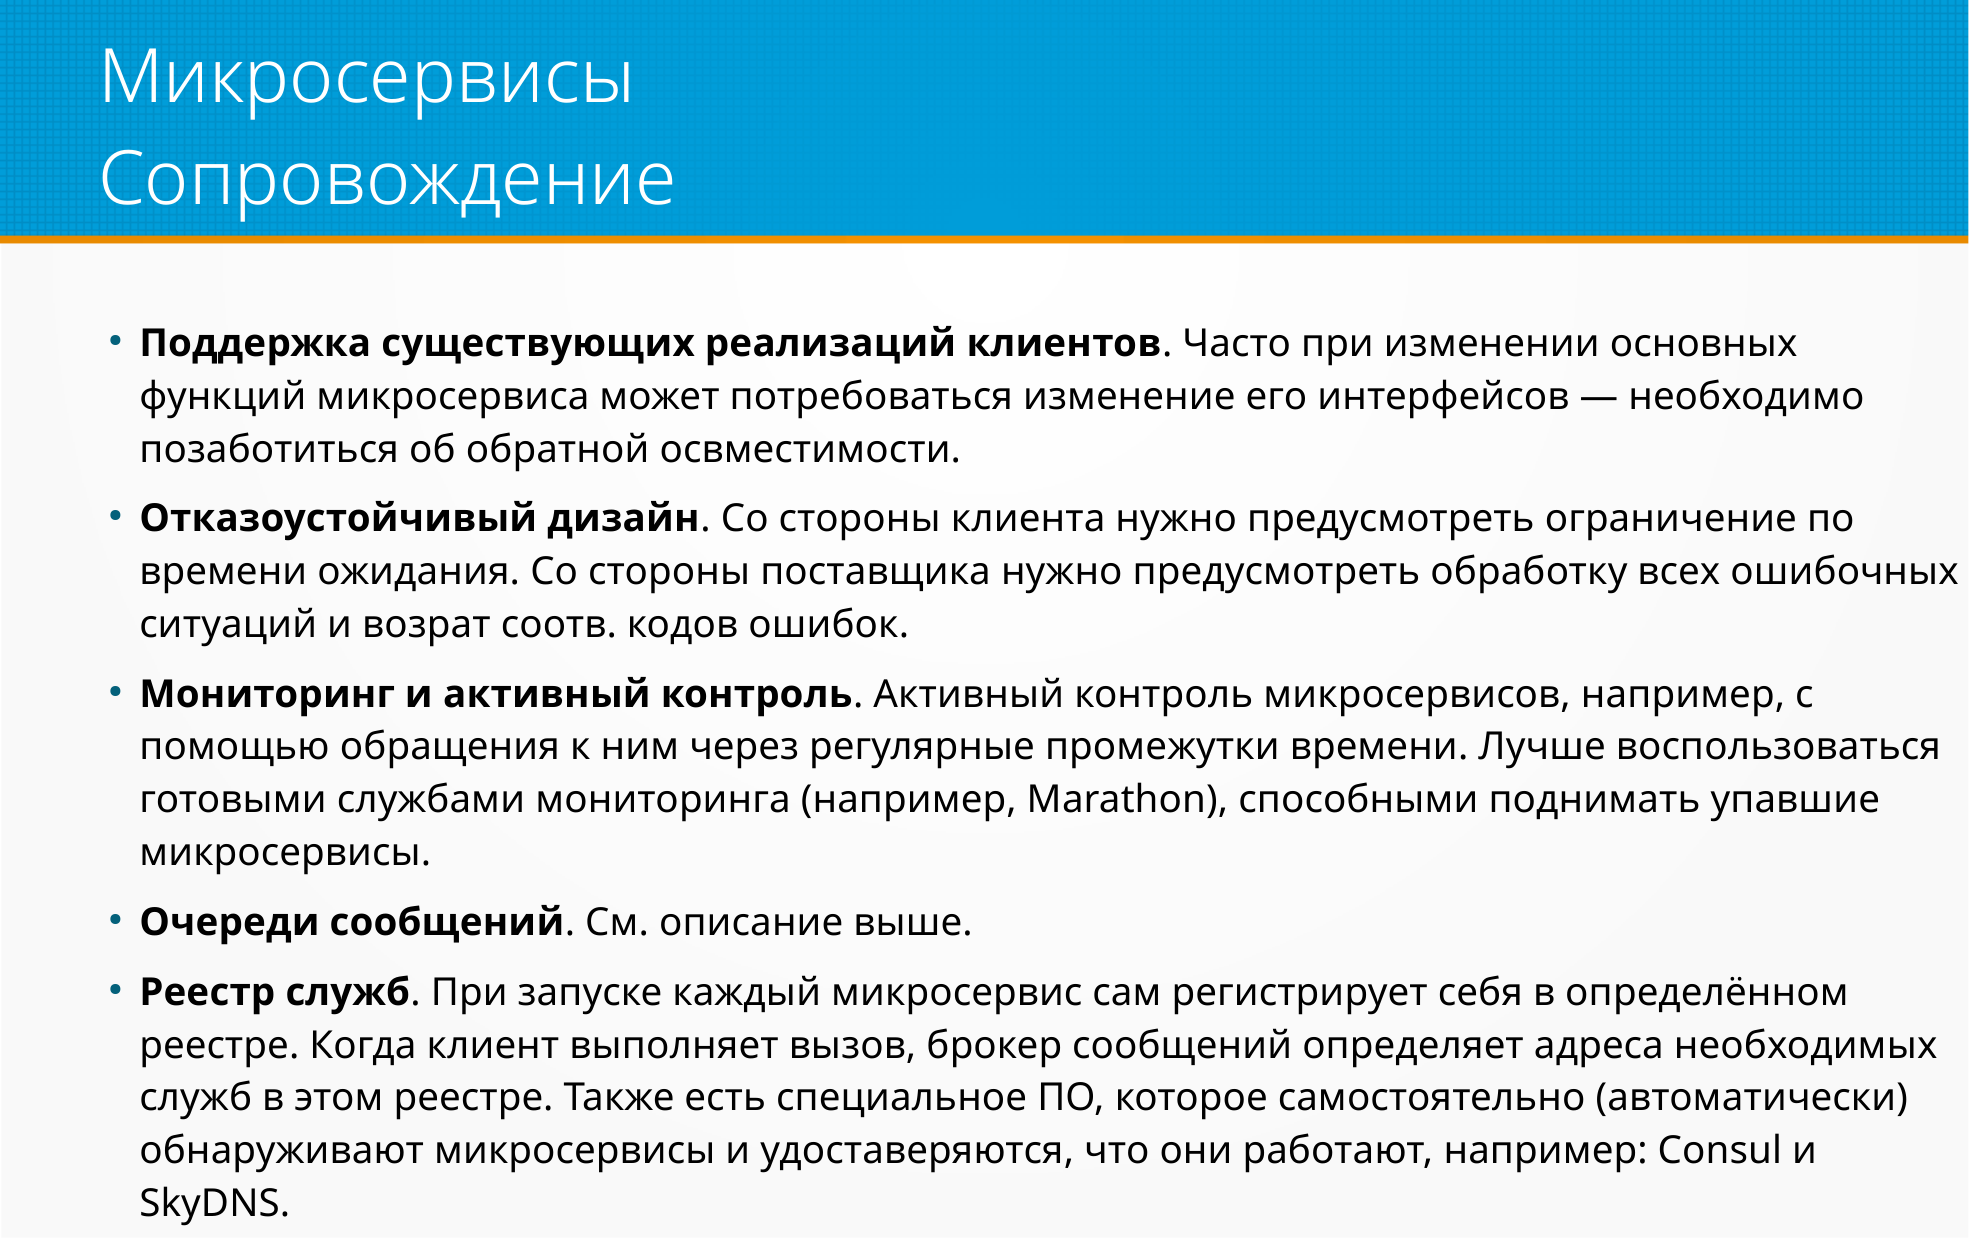

# Микросервисы Сопровождение
Поддержка существующих реализаций клиентов. Часто при изменении основных функций микросервиса может потребоваться изменение его интерфейсов — необходимо позаботиться об обратной освместимости.
Отказоустойчивый дизайн. Со стороны клиента нужно предусмотреть ограничение по времени ожидания. Со стороны поставщика нужно предусмотреть обработку всех ошибочных ситуаций и возрат соотв. кодов ошибок.
Мониторинг и активный контроль. Активный контроль микросервисов, например, с помощью обращения к ним через регулярные промежутки времени. Лучше воспользоваться готовыми службами мониторинга (например, Marathon), способными поднимать упавшие микросервисы.
Очереди сообщений. См. описание выше.
Реестр служб. При запуске каждый микросервис сам регистрирует себя в определённом реестре. Когда клиент выполняет вызов, брокер сообщений определяет адреса необходимых служб в этом реестре. Также есть специальное ПО, которое самостоятельно (автоматически) обнаруживают микросервисы и удоставеряются, что они работают, например: Consul и SkyDNS.